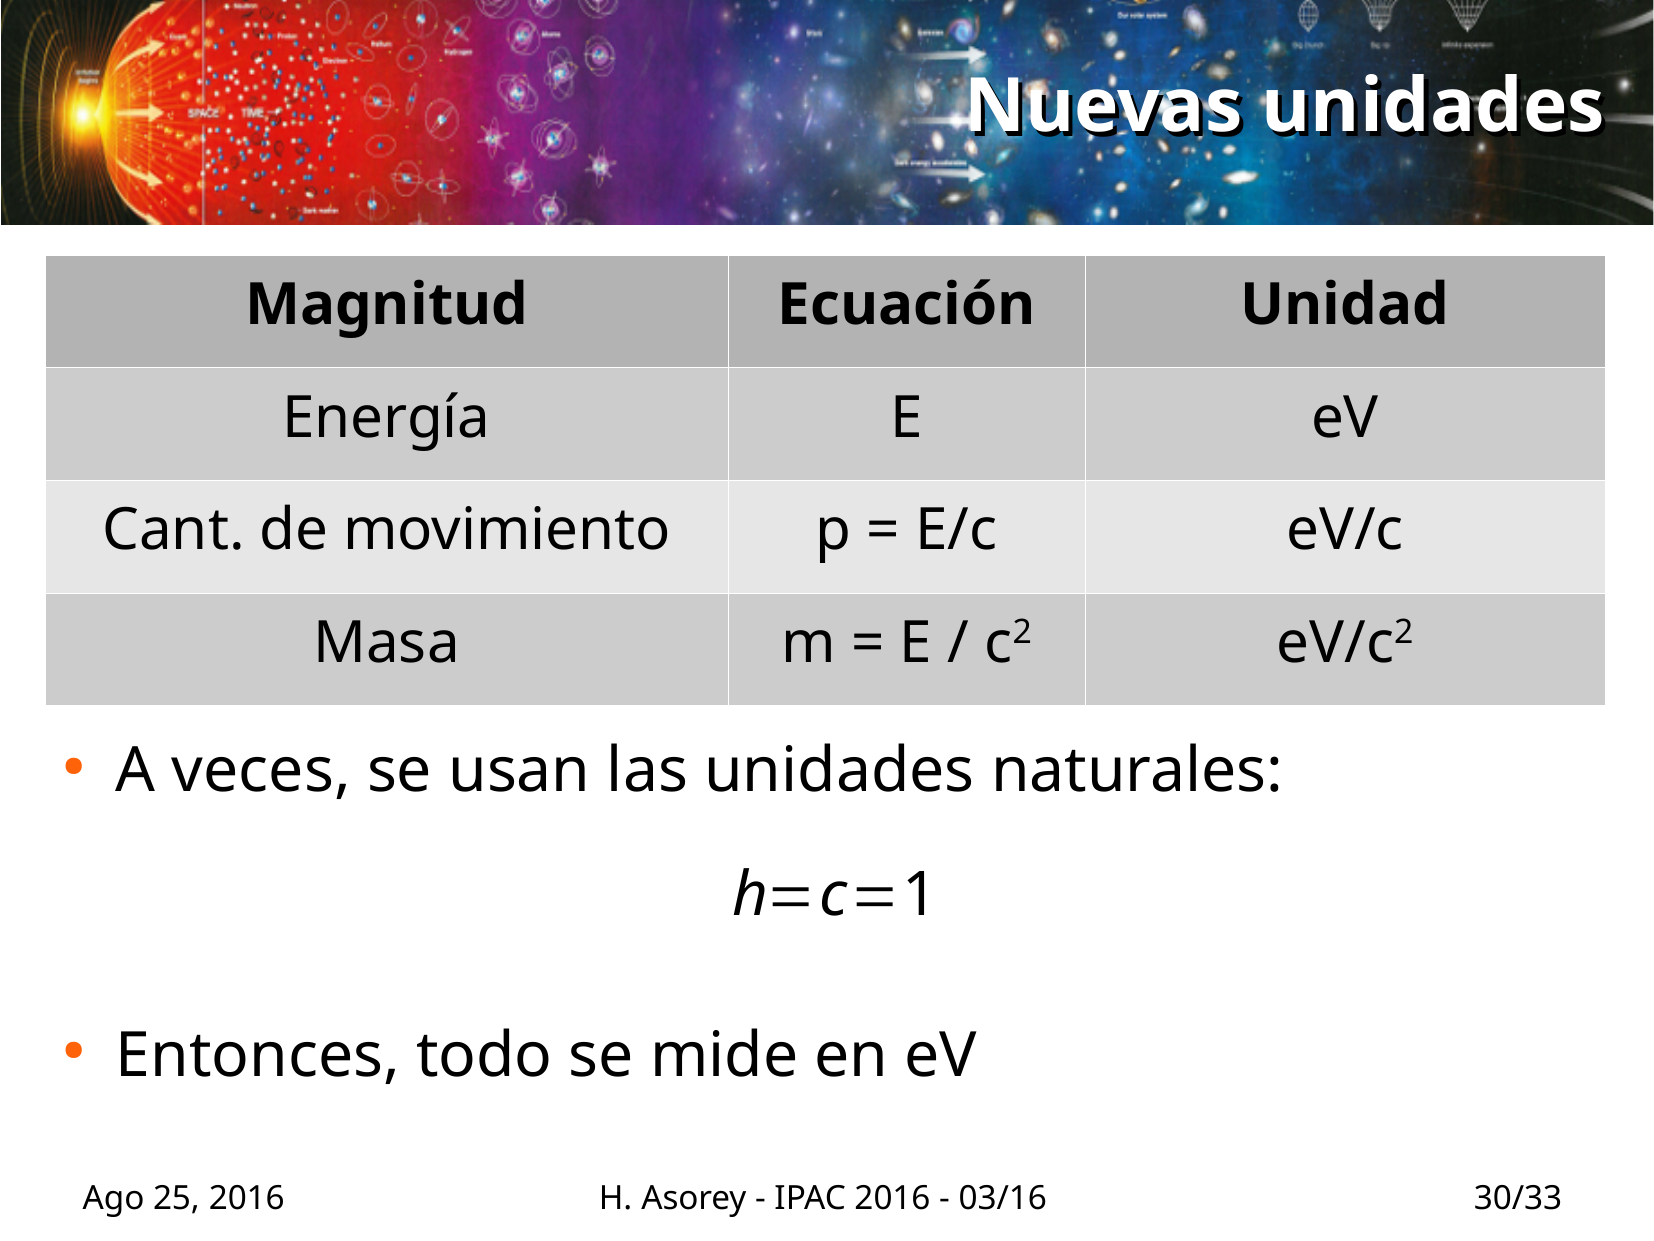

# Nuevas unidades
| Magnitud | Ecuación | Unidad |
| --- | --- | --- |
| Energía | E | eV |
| Cant. de movimiento | p = E/c | eV/c |
| Masa | m = E / c2 | eV/c2 |
A veces, se usan las unidades naturales:
Entonces, todo se mide en eV
Ago 25, 2016
H. Asorey - IPAC 2016 - 03/16
30